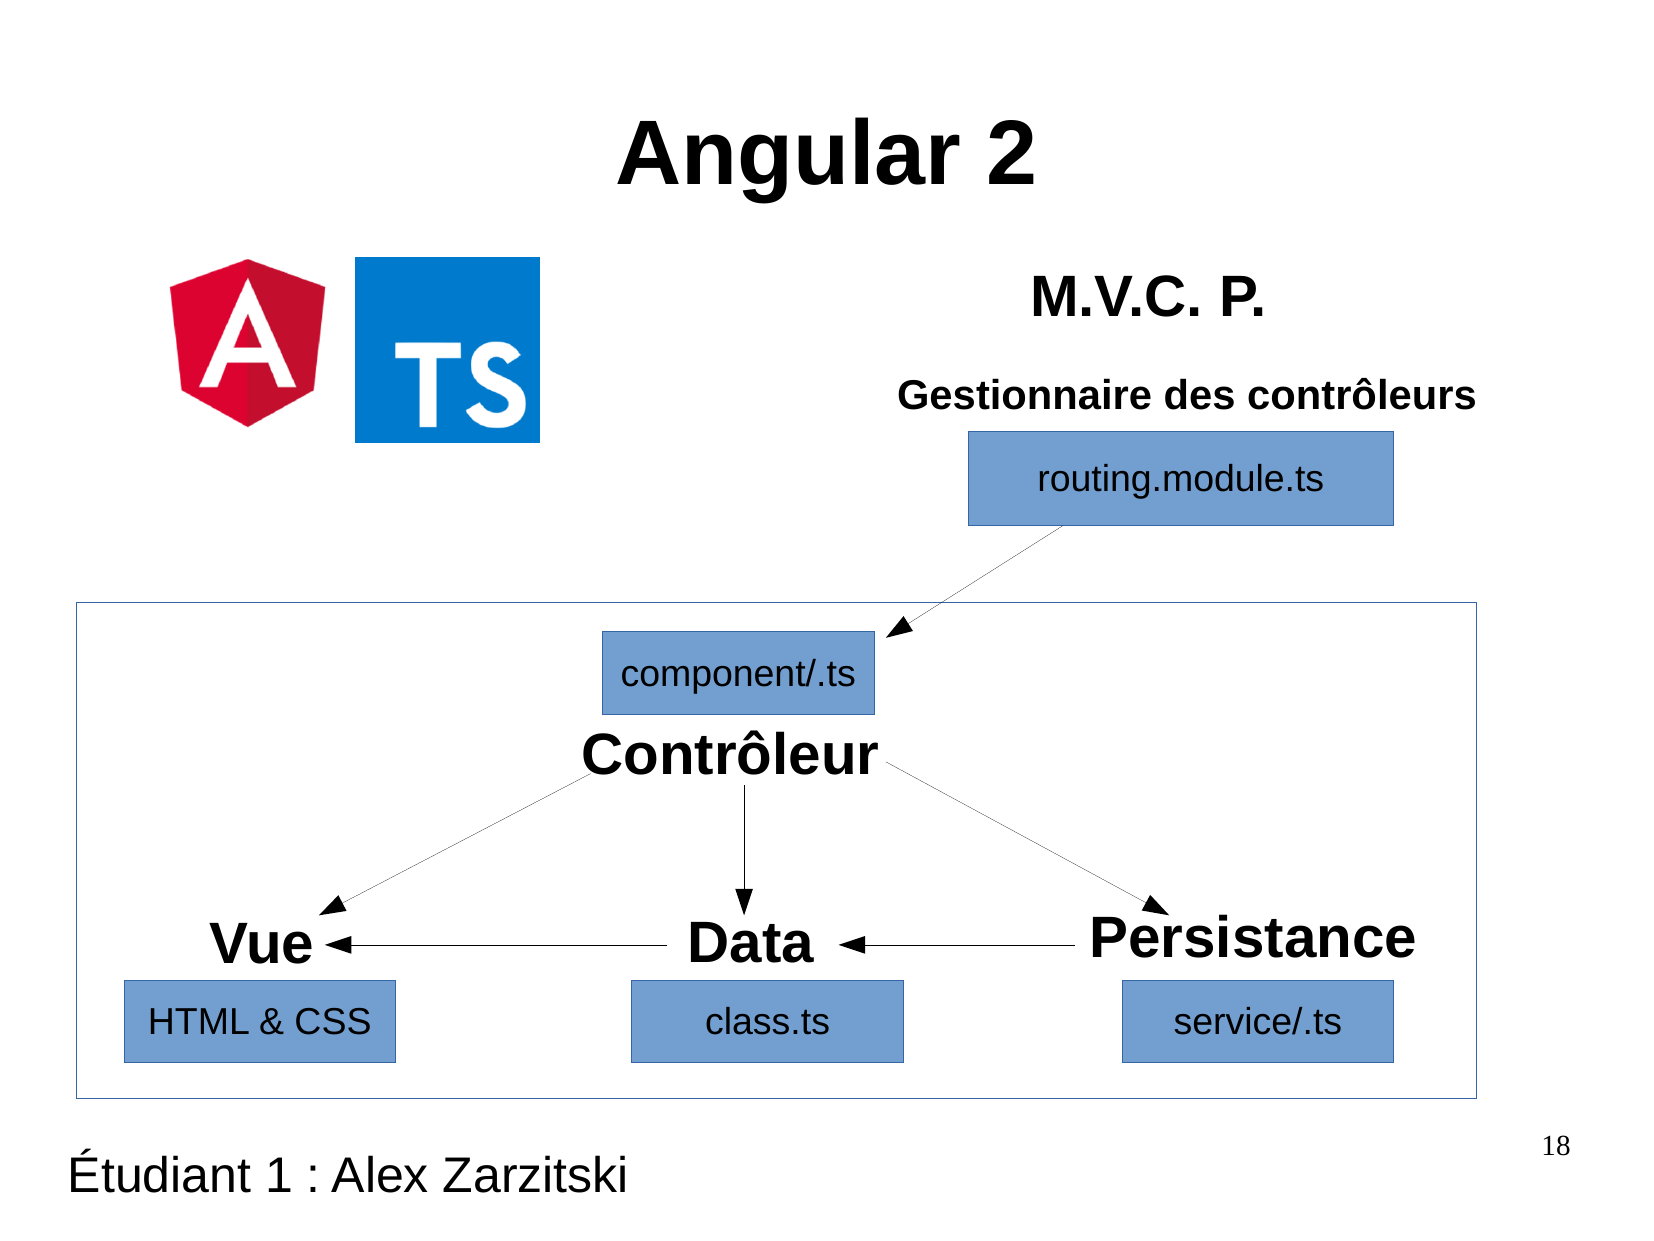

# Angular 2
M.V.C. P.
Gestionnaire des contrôleurs
routing.module.ts
component/.ts
Contrôleur
Persistance
Data
Vue
HTML & CSS
class.ts
service/.ts
18
Étudiant 1 : Alex Zarzitski